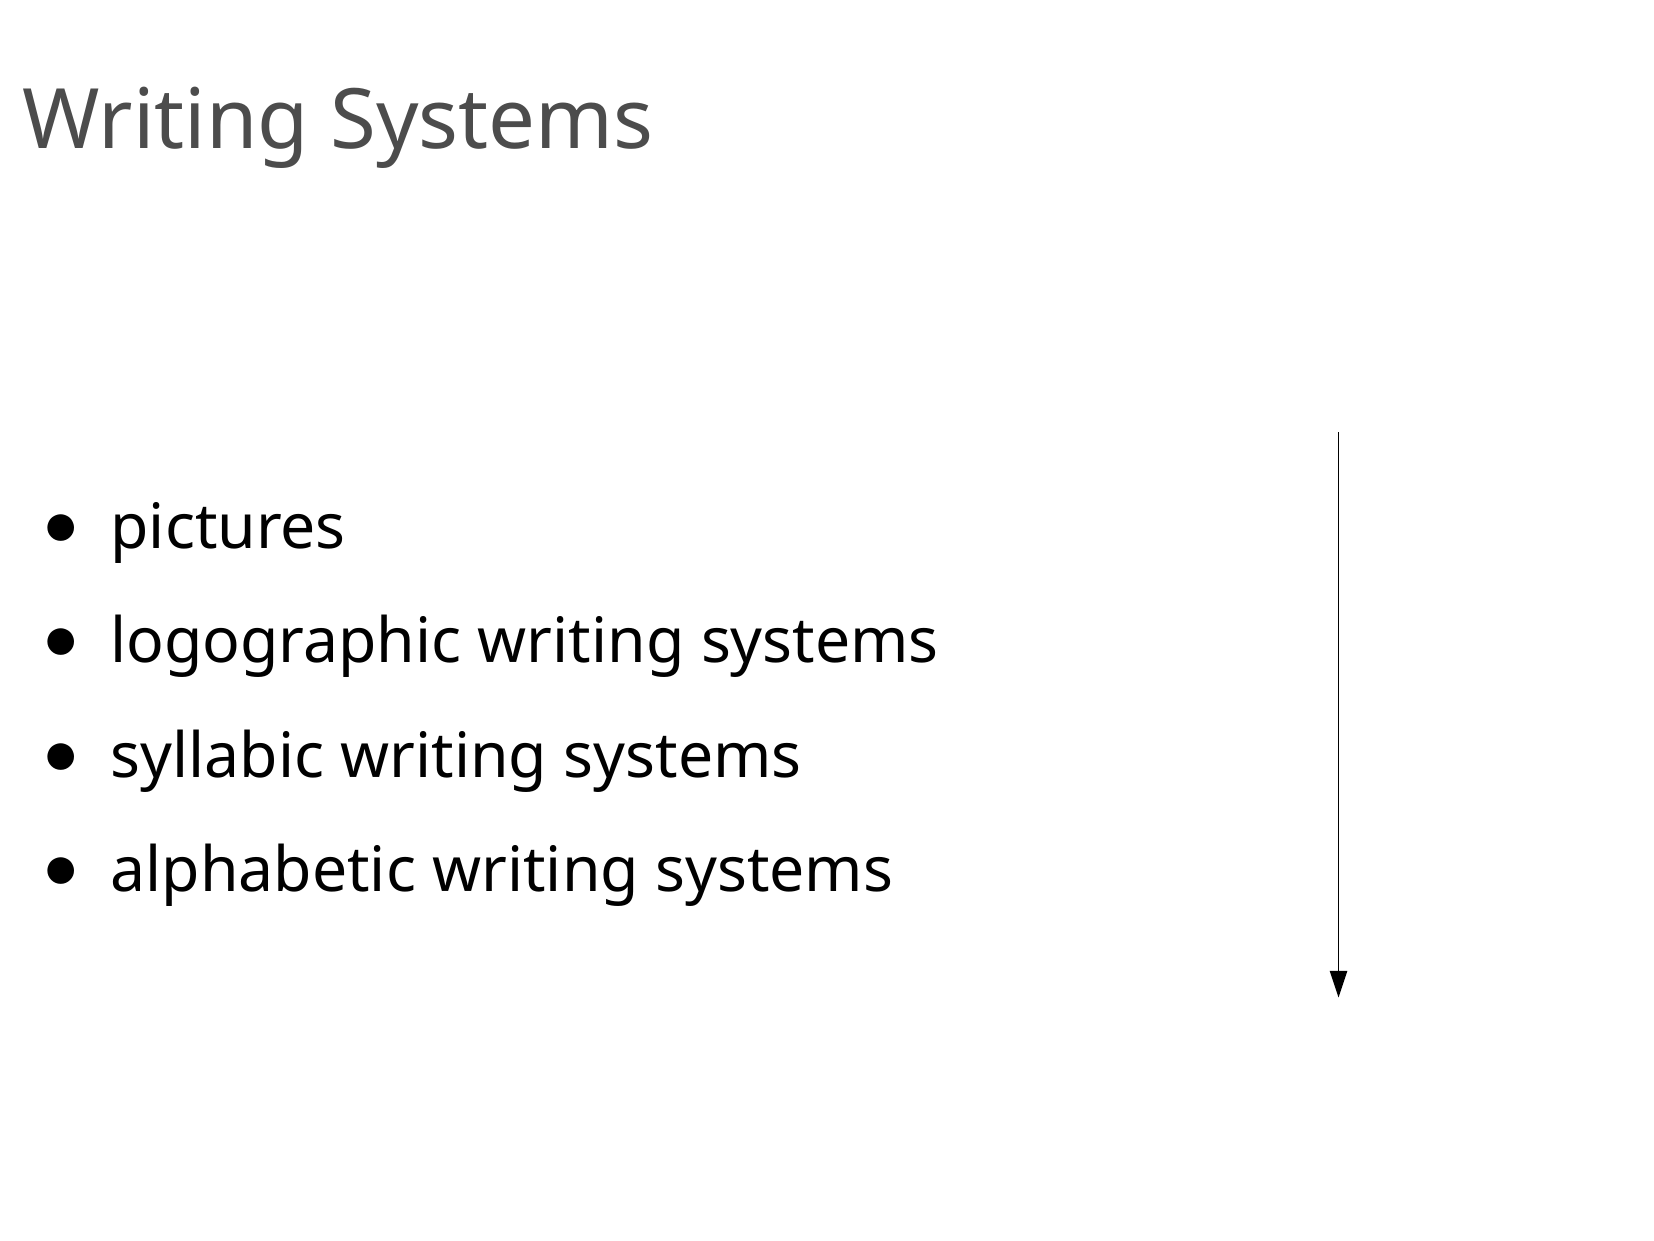

# Writing Systems
pictures
logographic writing systems
syllabic writing systems
alphabetic writing systems